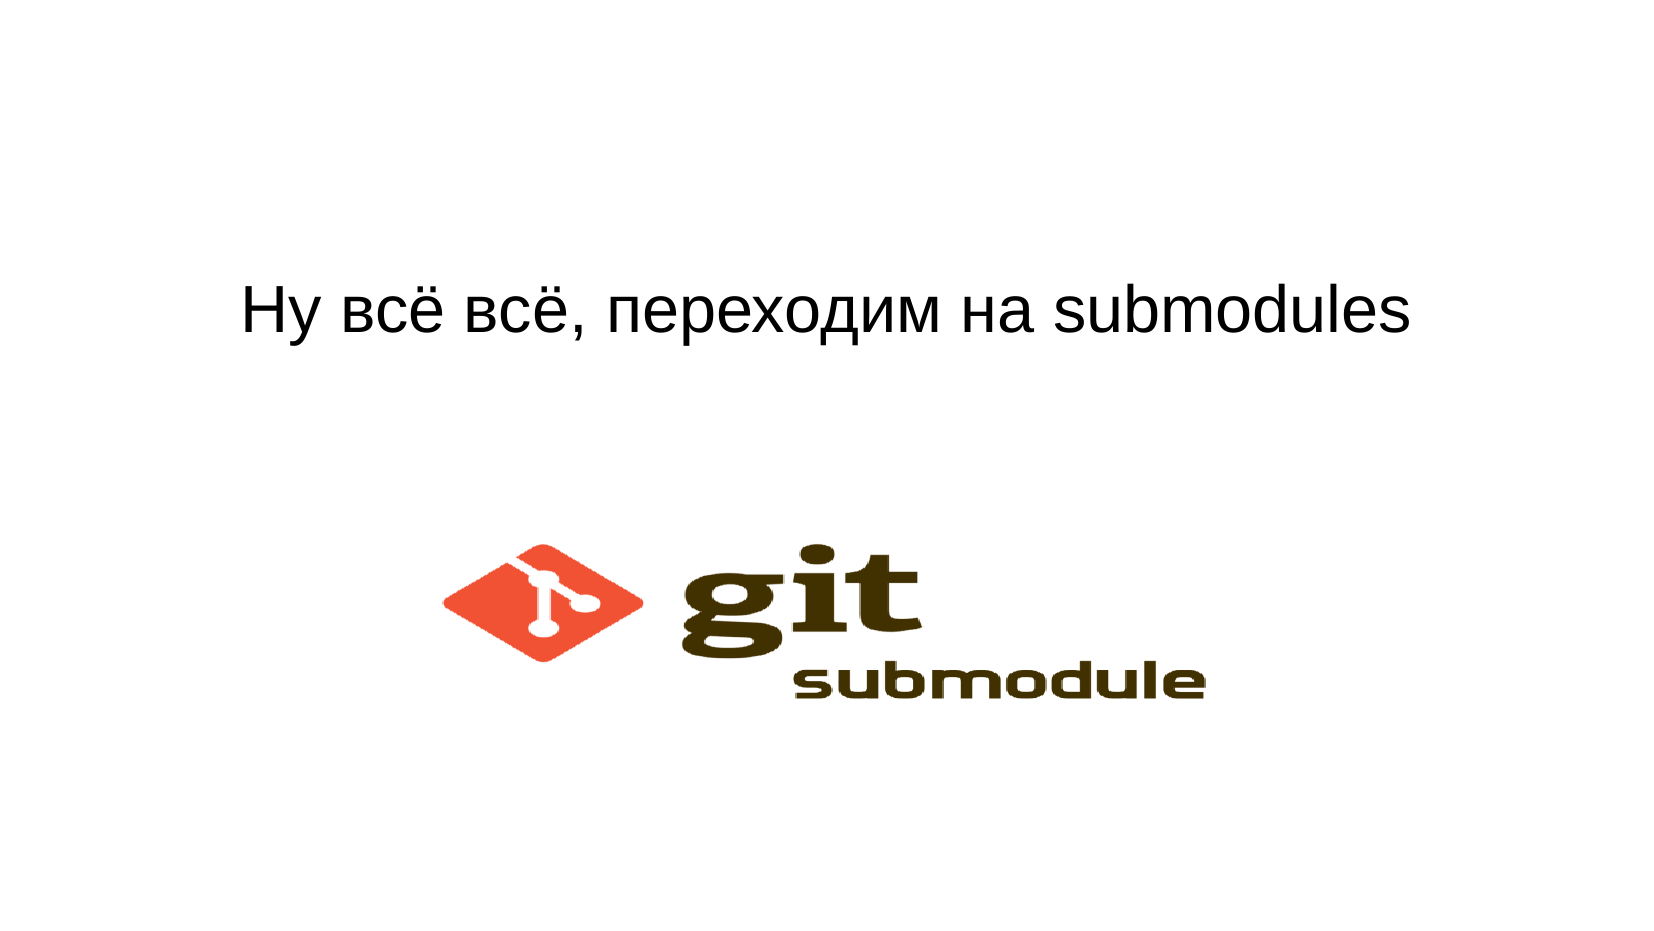

# Ну всё всё, переходим на submodules